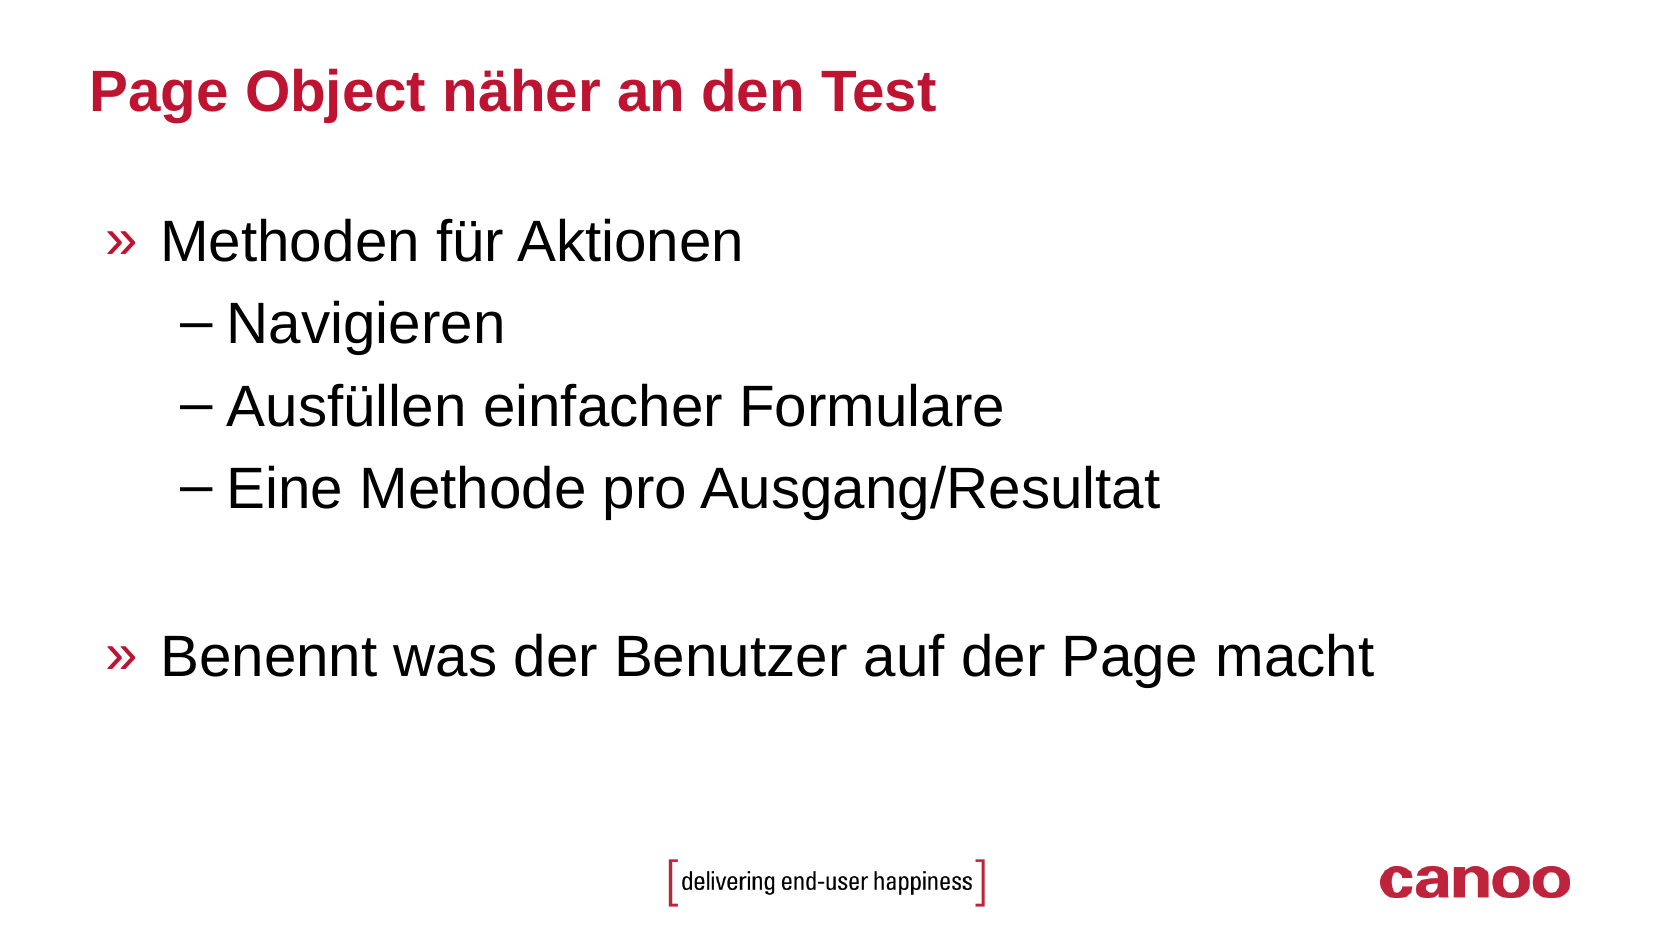

# Page Object näher an den Test
Methoden für Aktionen
Navigieren
Ausfüllen einfacher Formulare
Eine Methode pro Ausgang/Resultat
Benennt was der Benutzer auf der Page macht